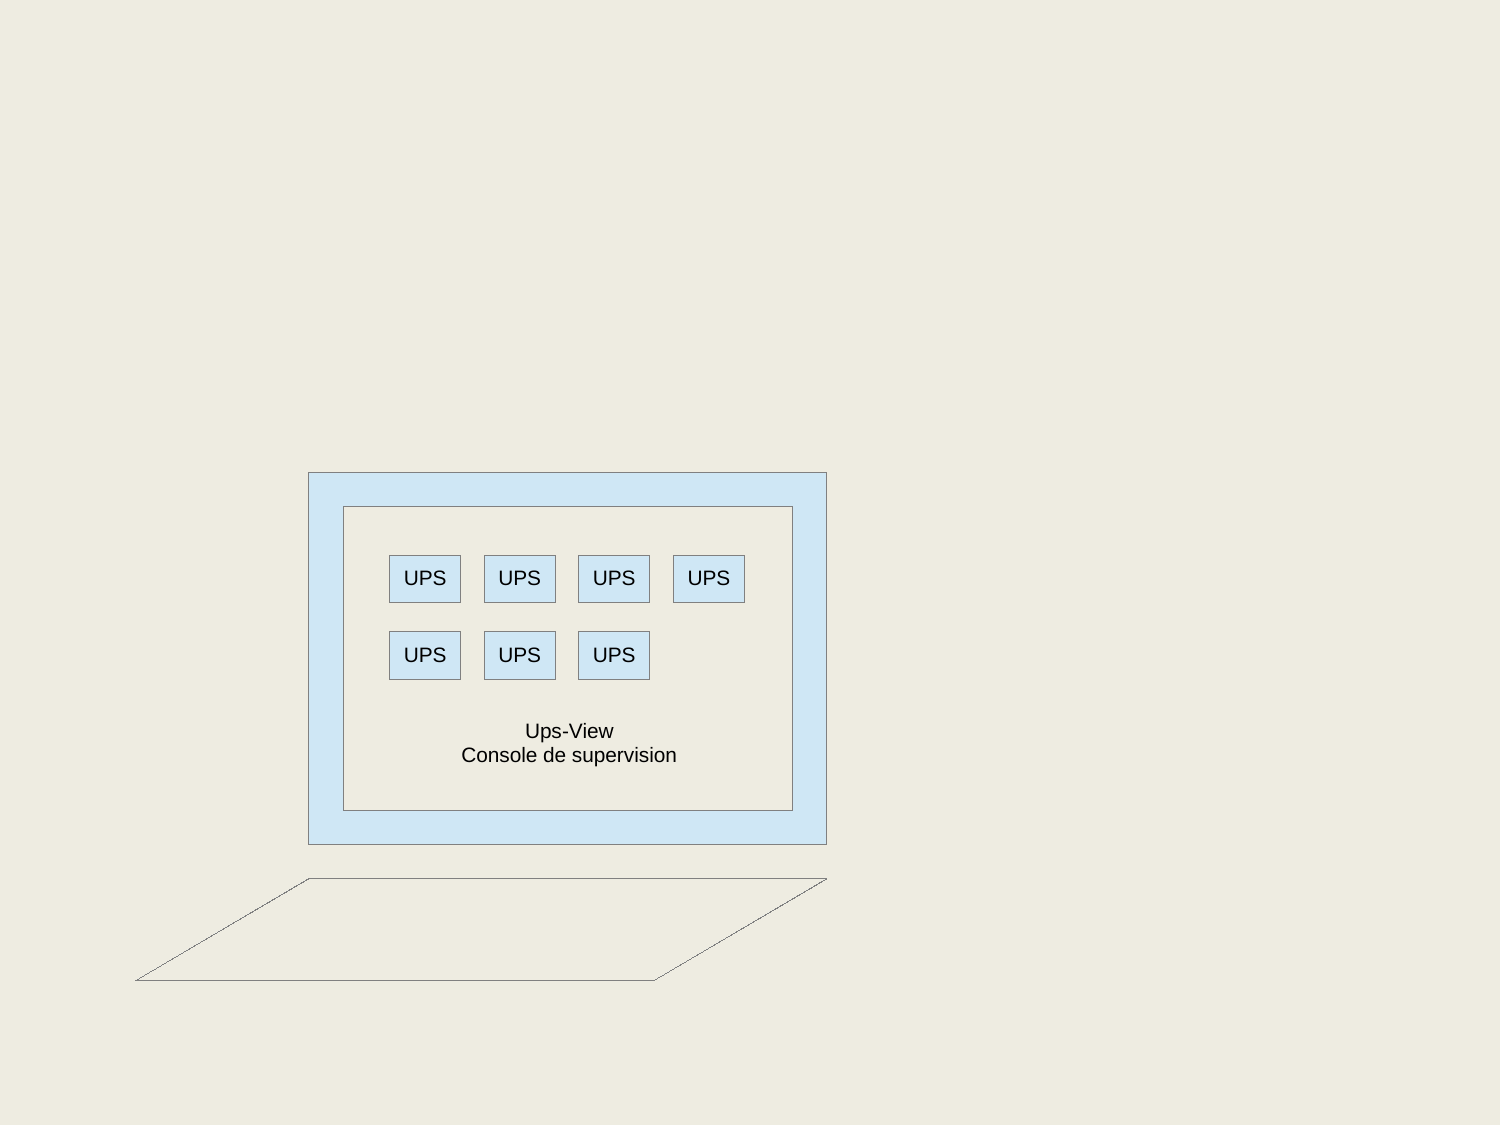

#
UPS
UPS
UPS
UPS
UPS
UPS
UPS
Ups-View
Console de supervision